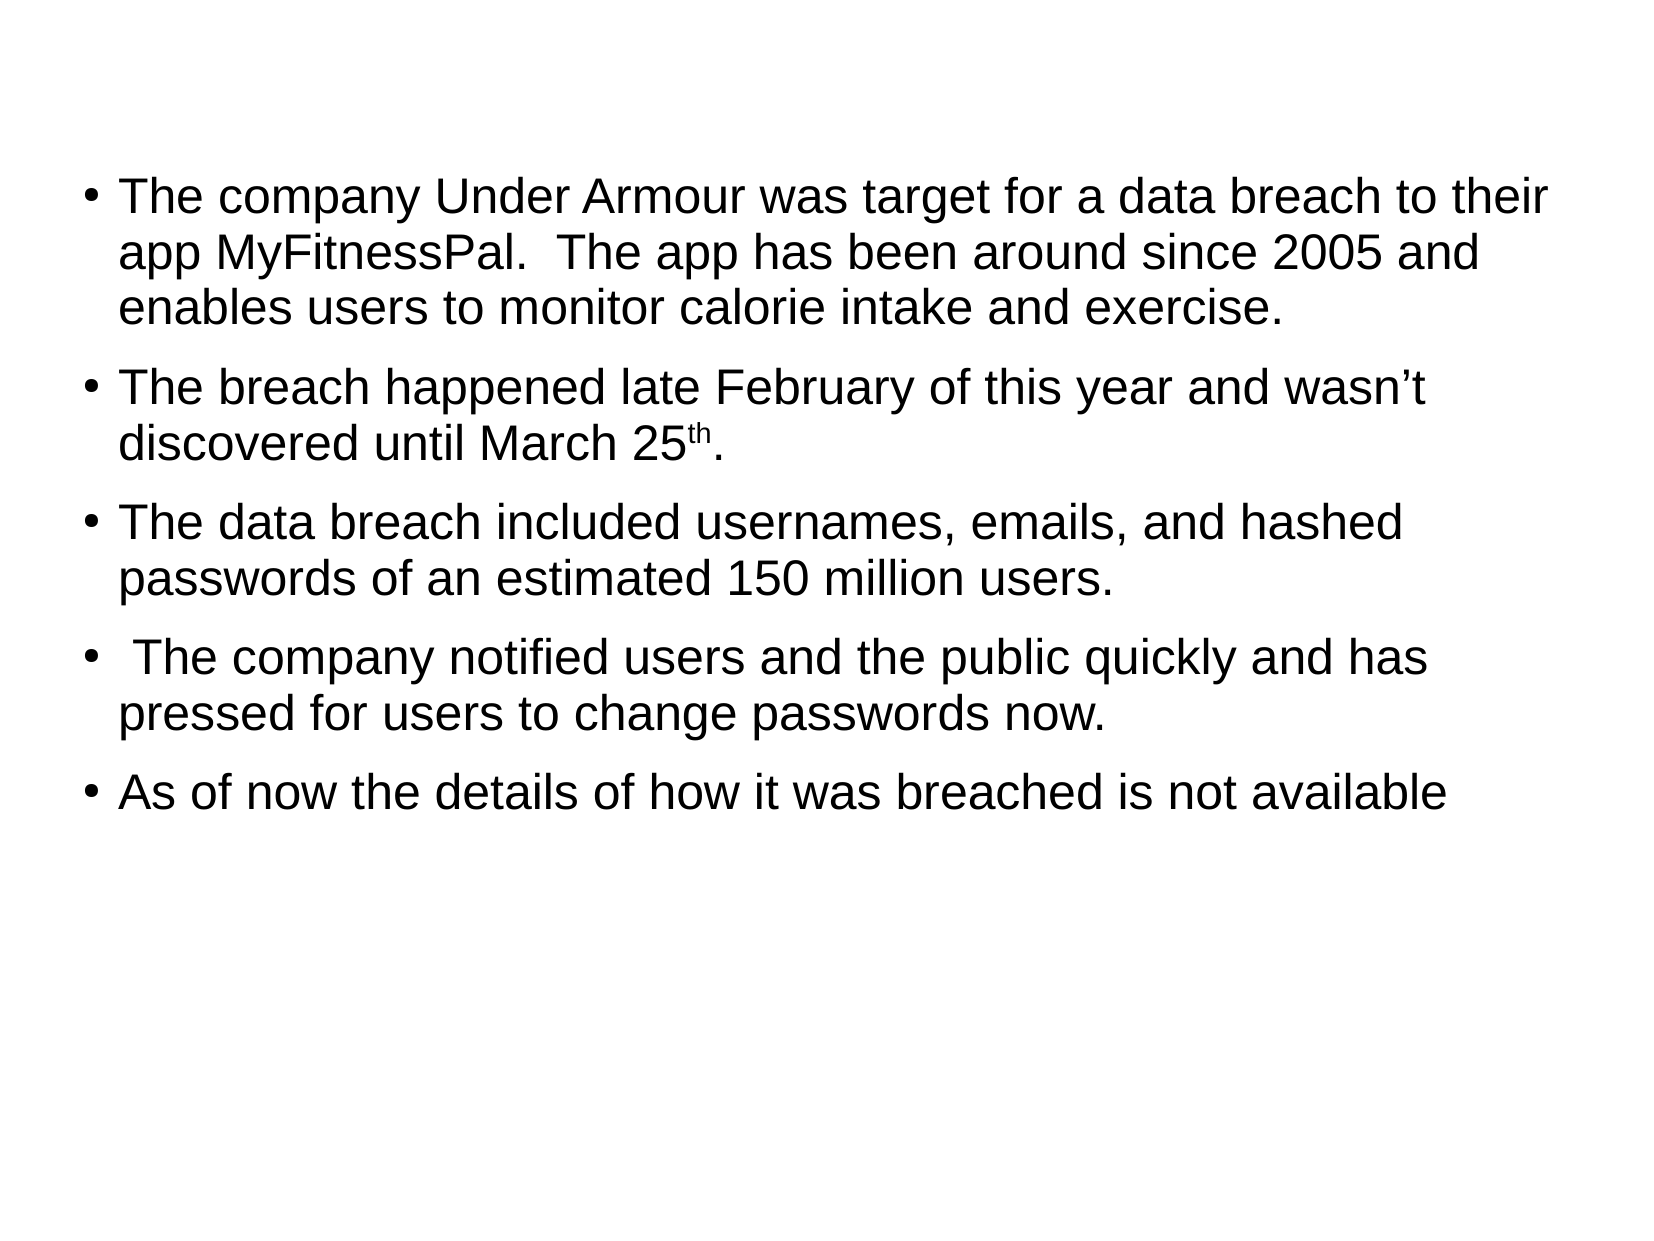

# The company Under Armour was target for a data breach to their app MyFitnessPal. The app has been around since 2005 and enables users to monitor calorie intake and exercise.
The breach happened late February of this year and wasn’t discovered until March 25th.
The data breach included usernames, emails, and hashed passwords of an estimated 150 million users.
 The company notified users and the public quickly and has pressed for users to change passwords now.
As of now the details of how it was breached is not available